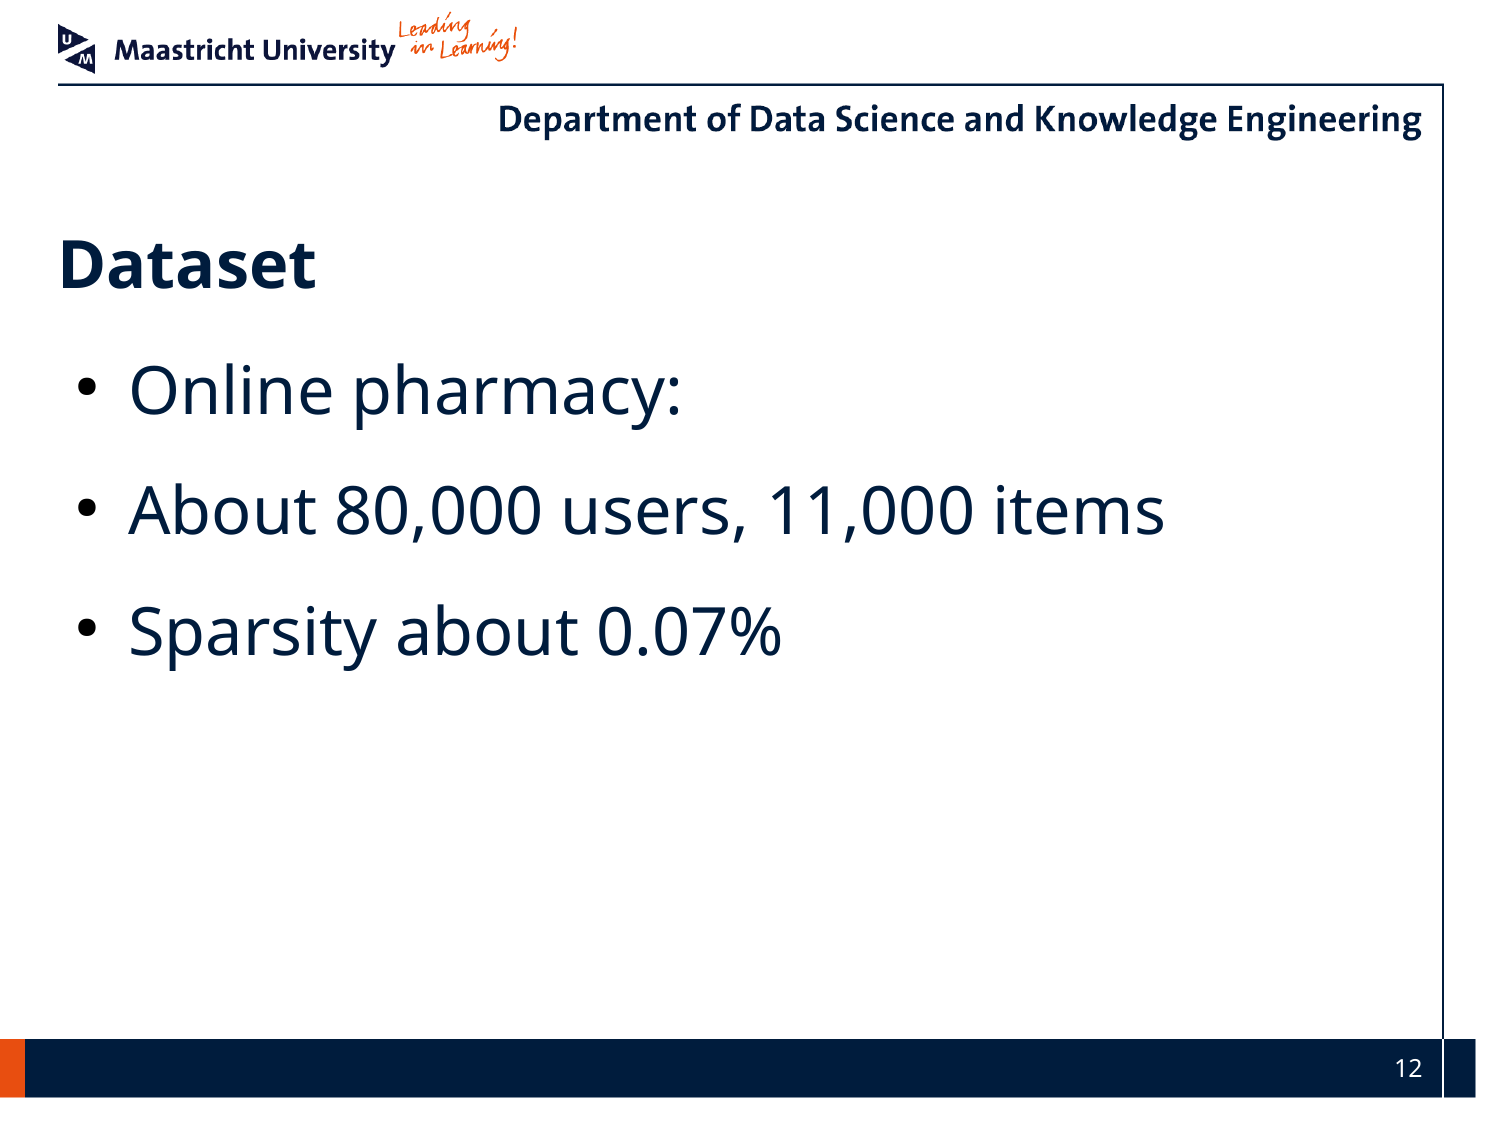

# Dataset
Online pharmacy:
About 80,000 users, 11,000 items
Sparsity about 0.07%